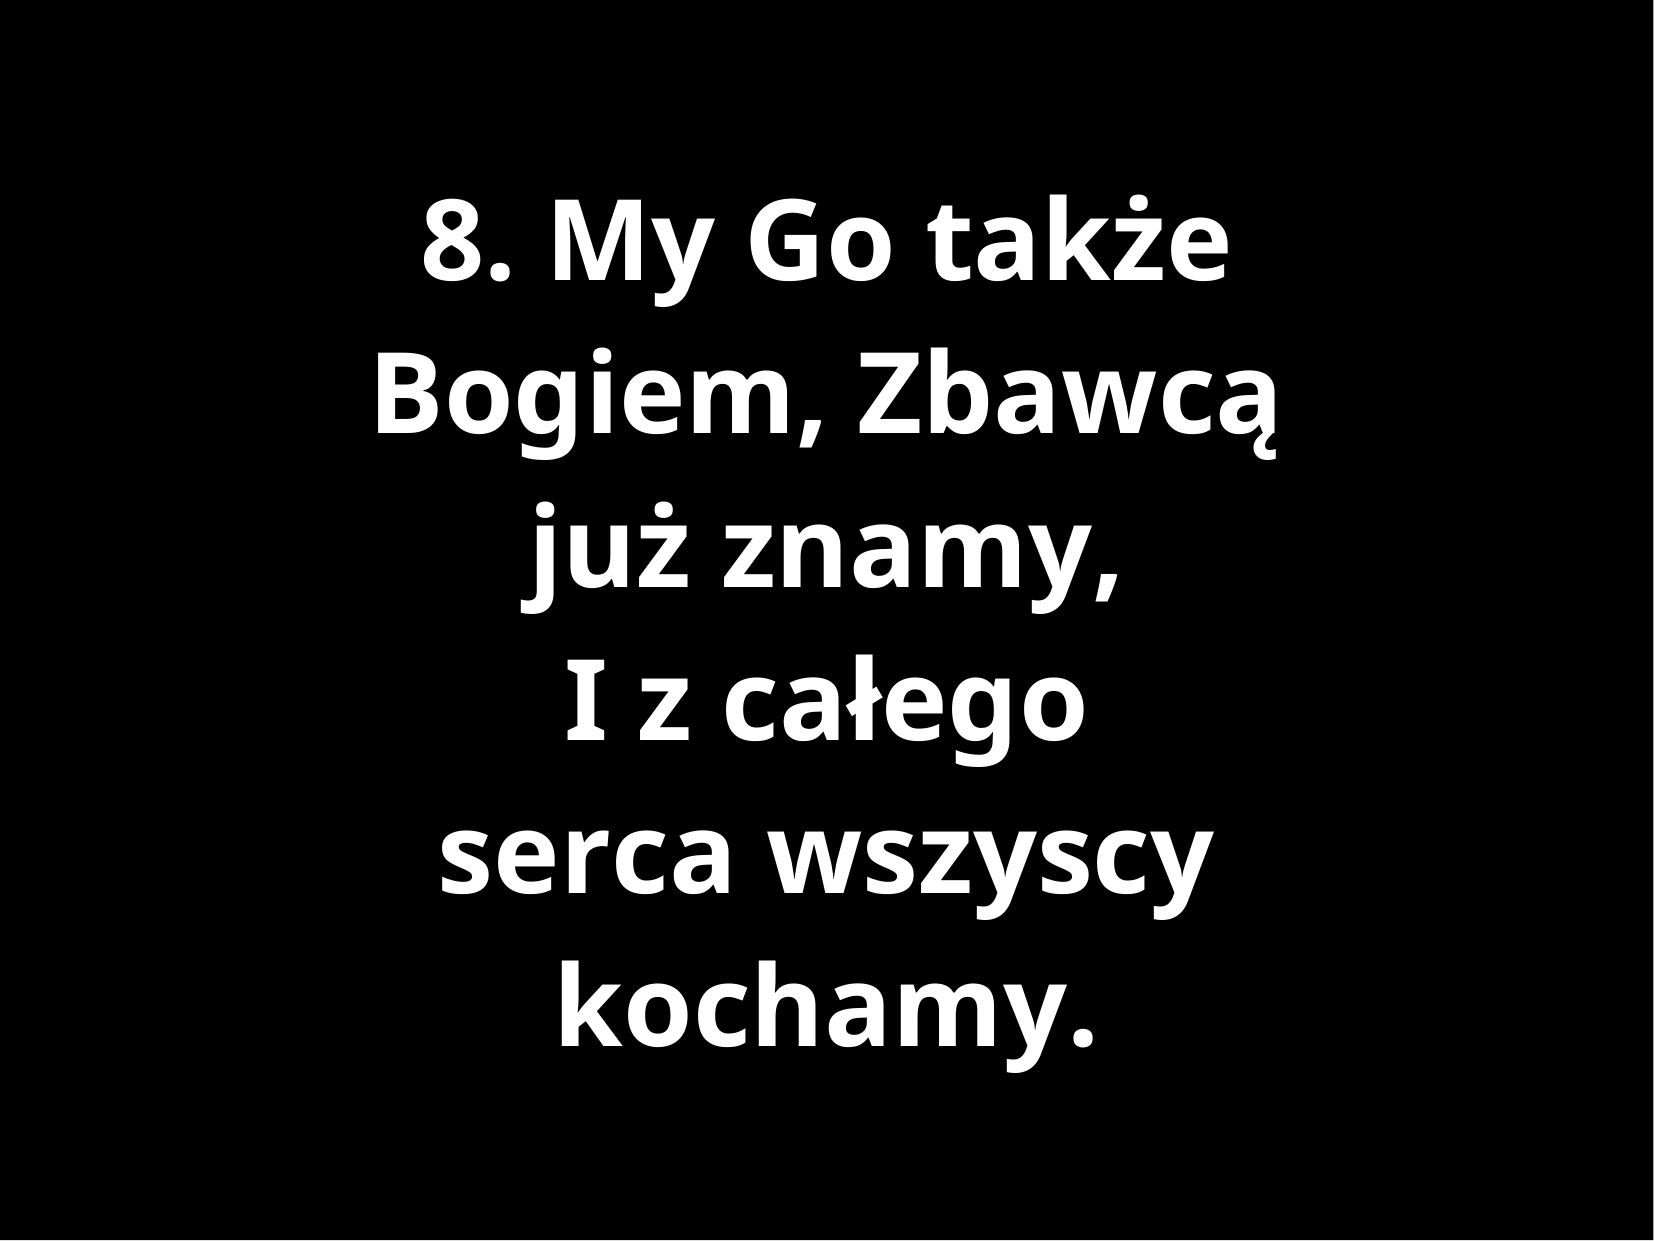

# 8. My Go także Bogiem, Zbawcą już znamy, I z całego serca wszyscy kochamy.